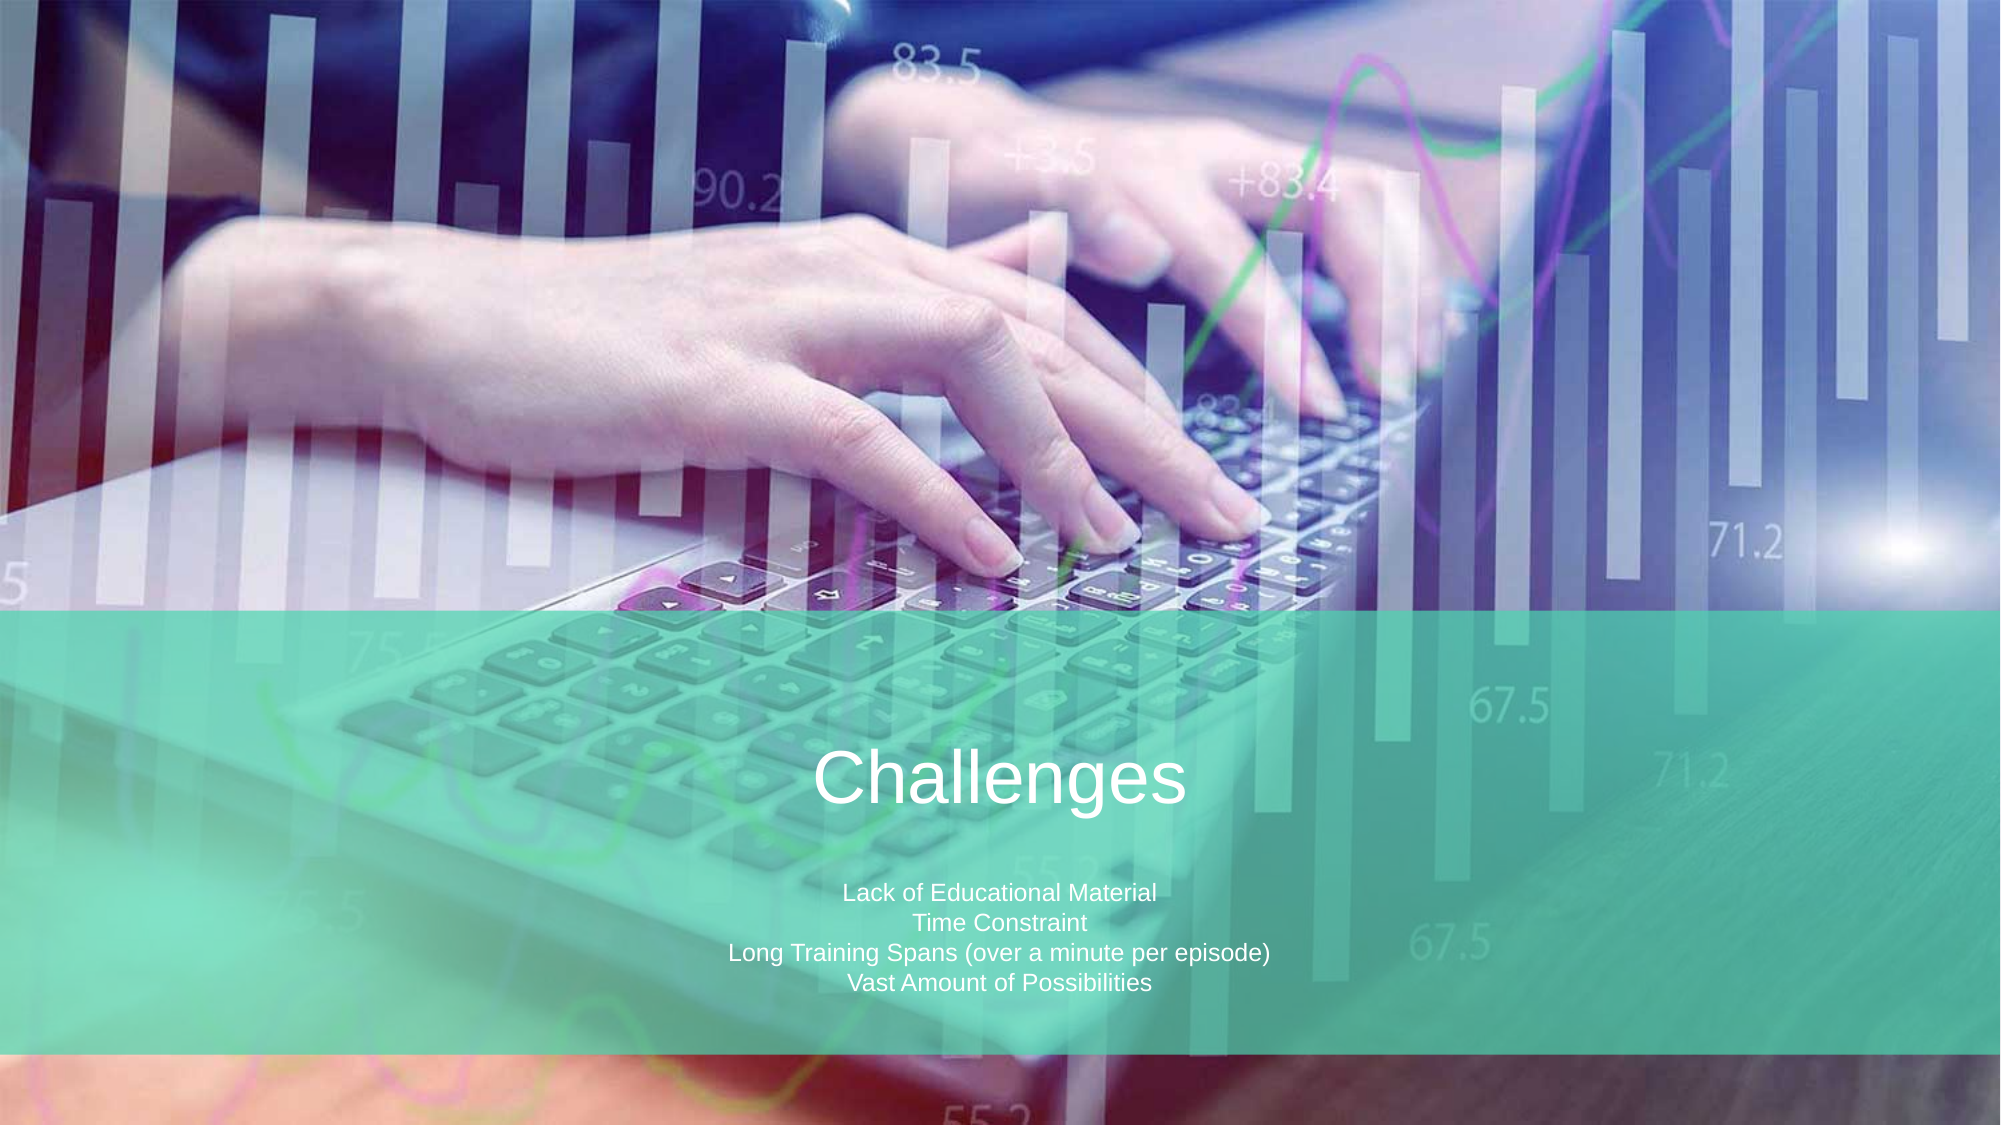

Challenges
Lack of Educational Material
Time Constraint
Long Training Spans (over a minute per episode)
Vast Amount of Possibilities